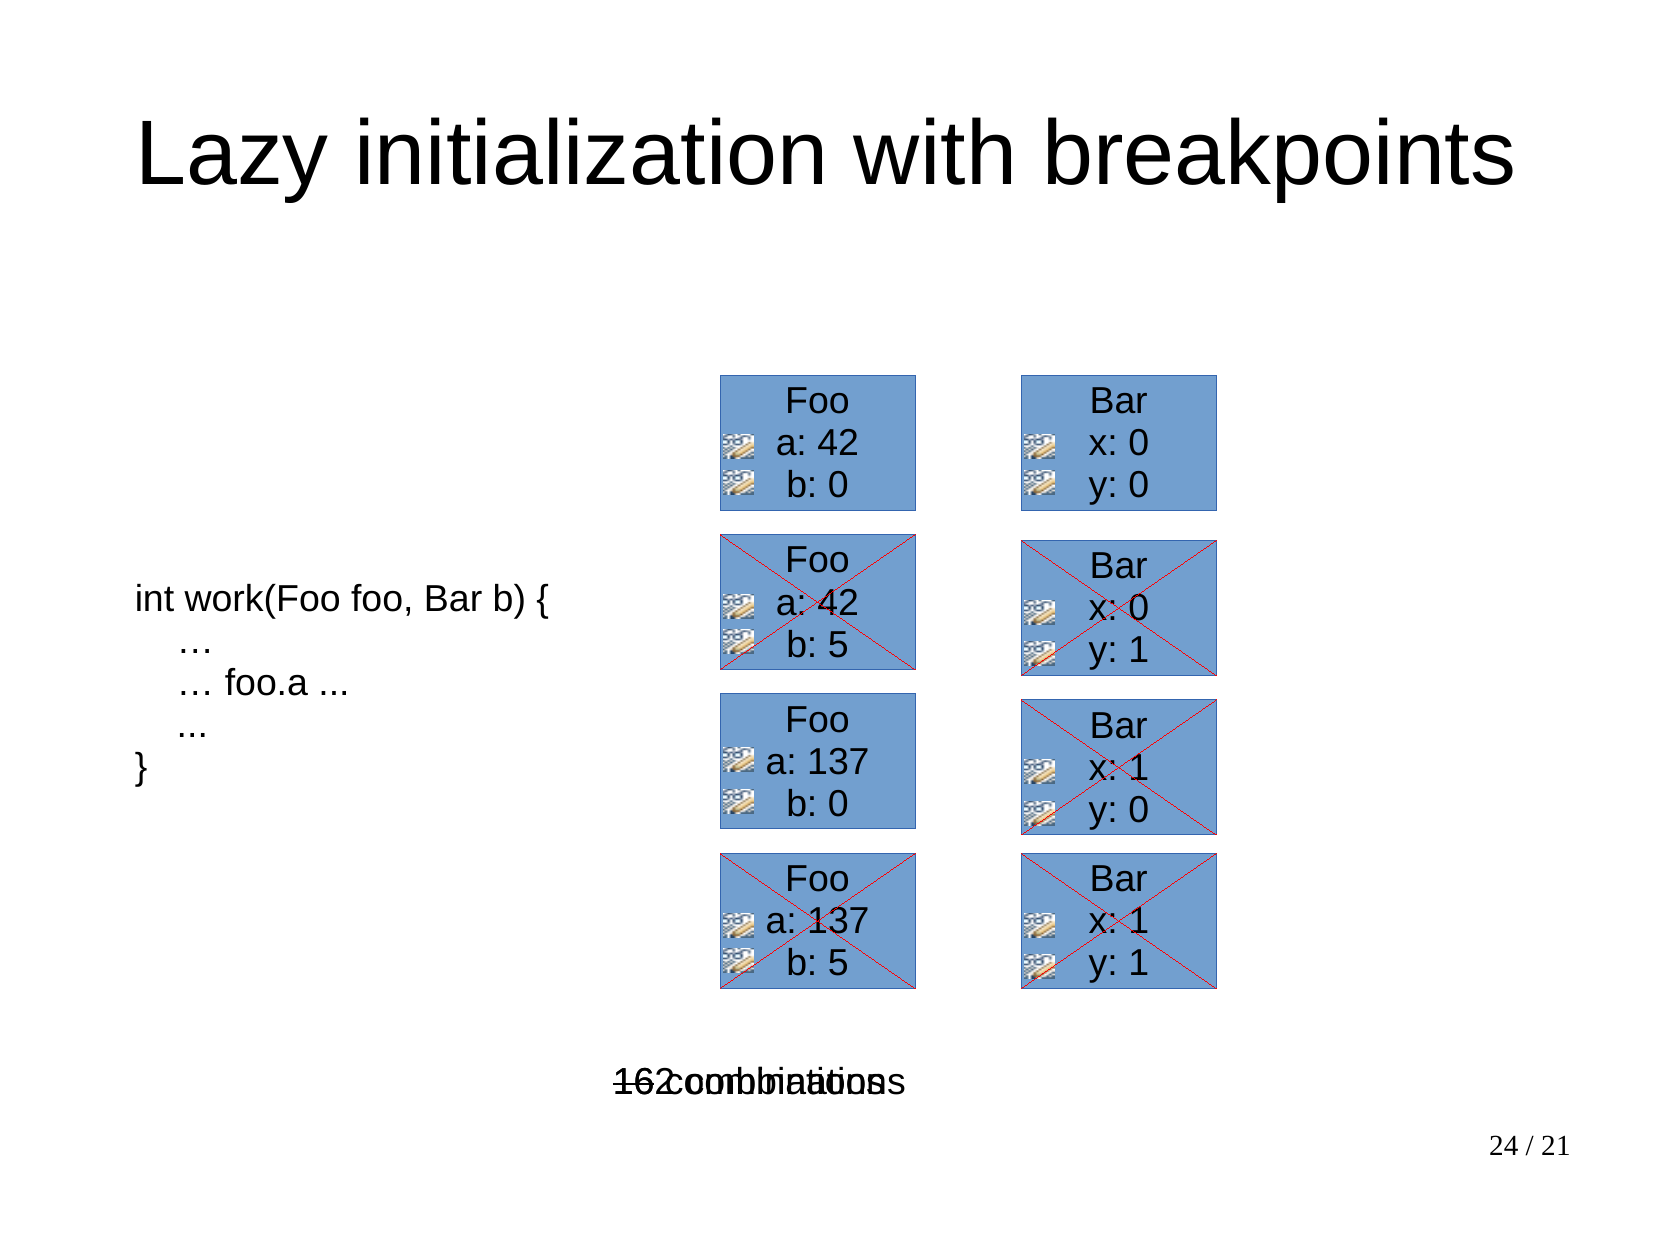

# Lazy initialization with breakpoints
Foo
a: 42
b: 0
Bar
x: 0
y: 0
Foo
a: 42
b: 5
Bar
x: 0
y: 1
int work(Foo foo, Bar b) {
 …
 … foo.a ...
 ...
}
Foo
a: 137
b: 0
Bar
x: 1
y: 0
Foo
a: 137
b: 5
Bar
x: 1
y: 1
16 combinations
162 combinations
24